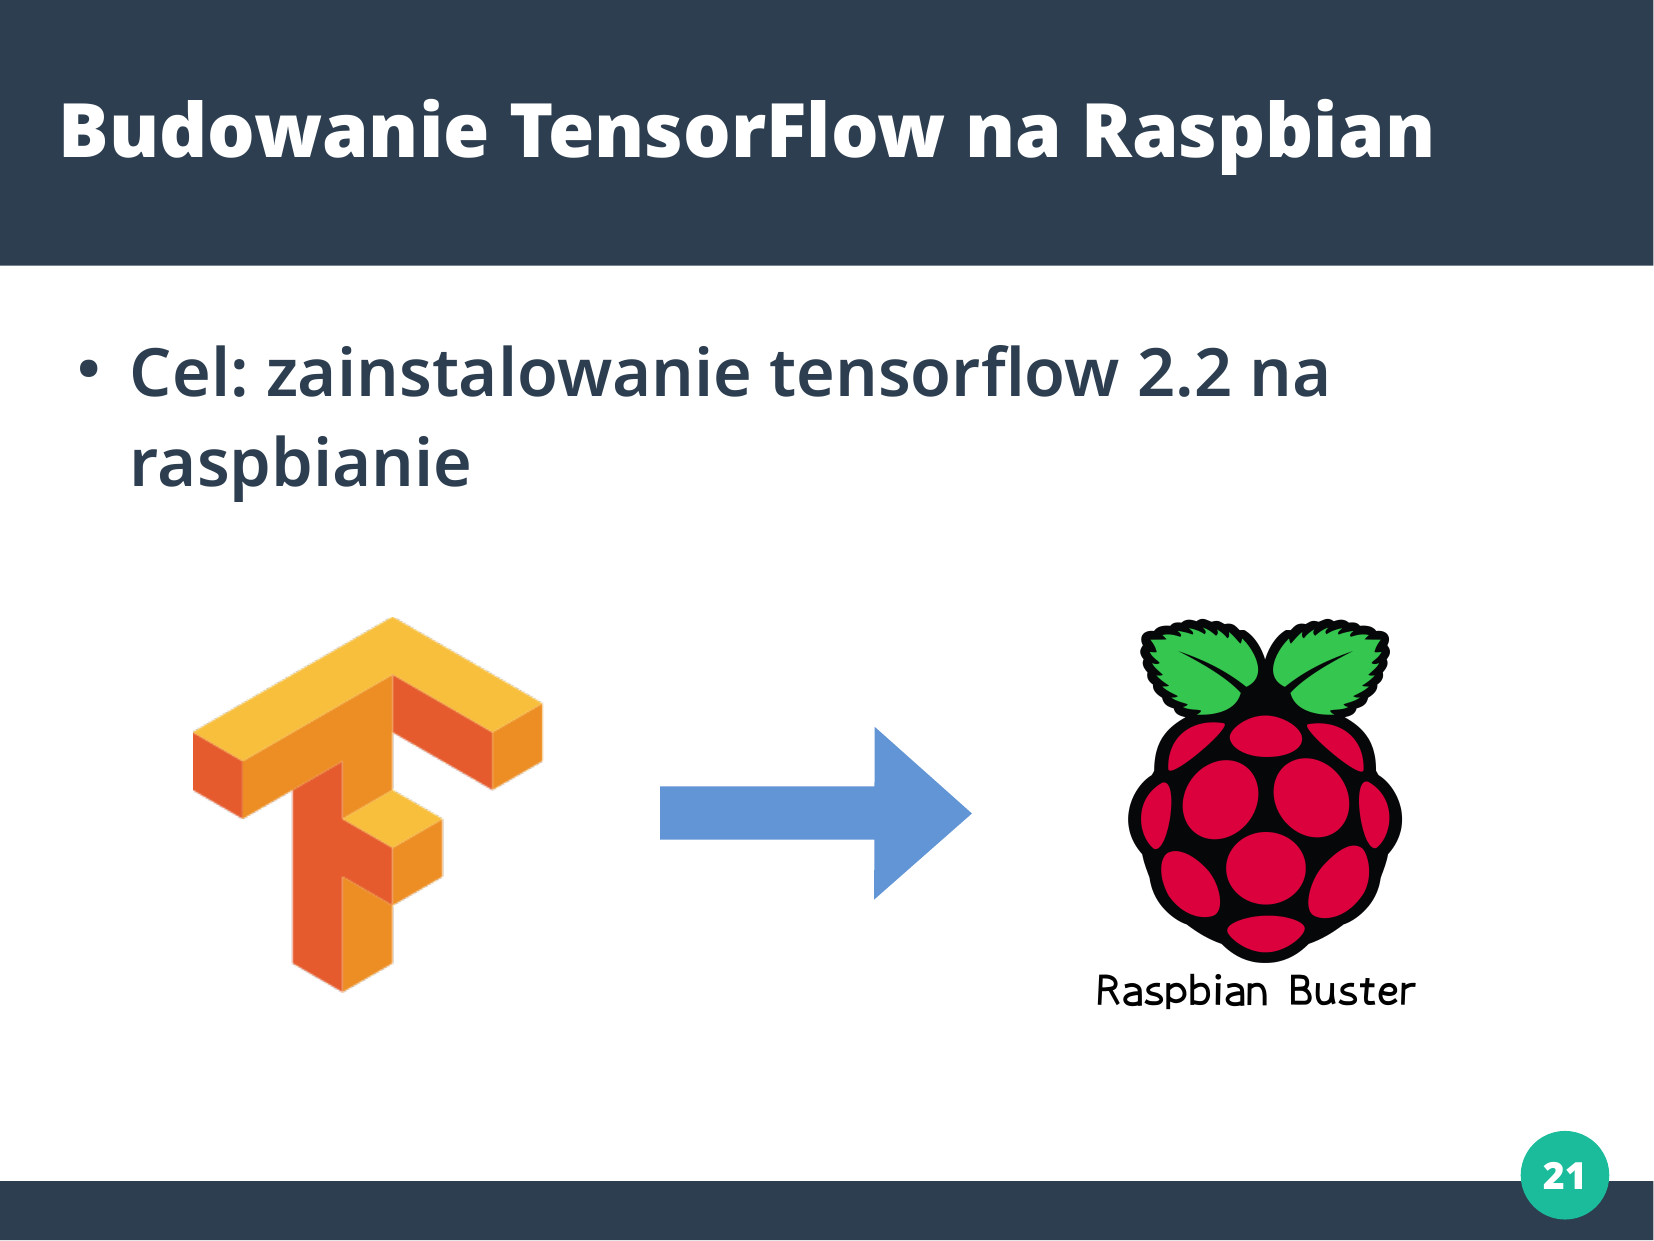

# Budowanie TensorFlow na Raspbian
Cel: zainstalowanie tensorflow 2.2 na raspbianie
21